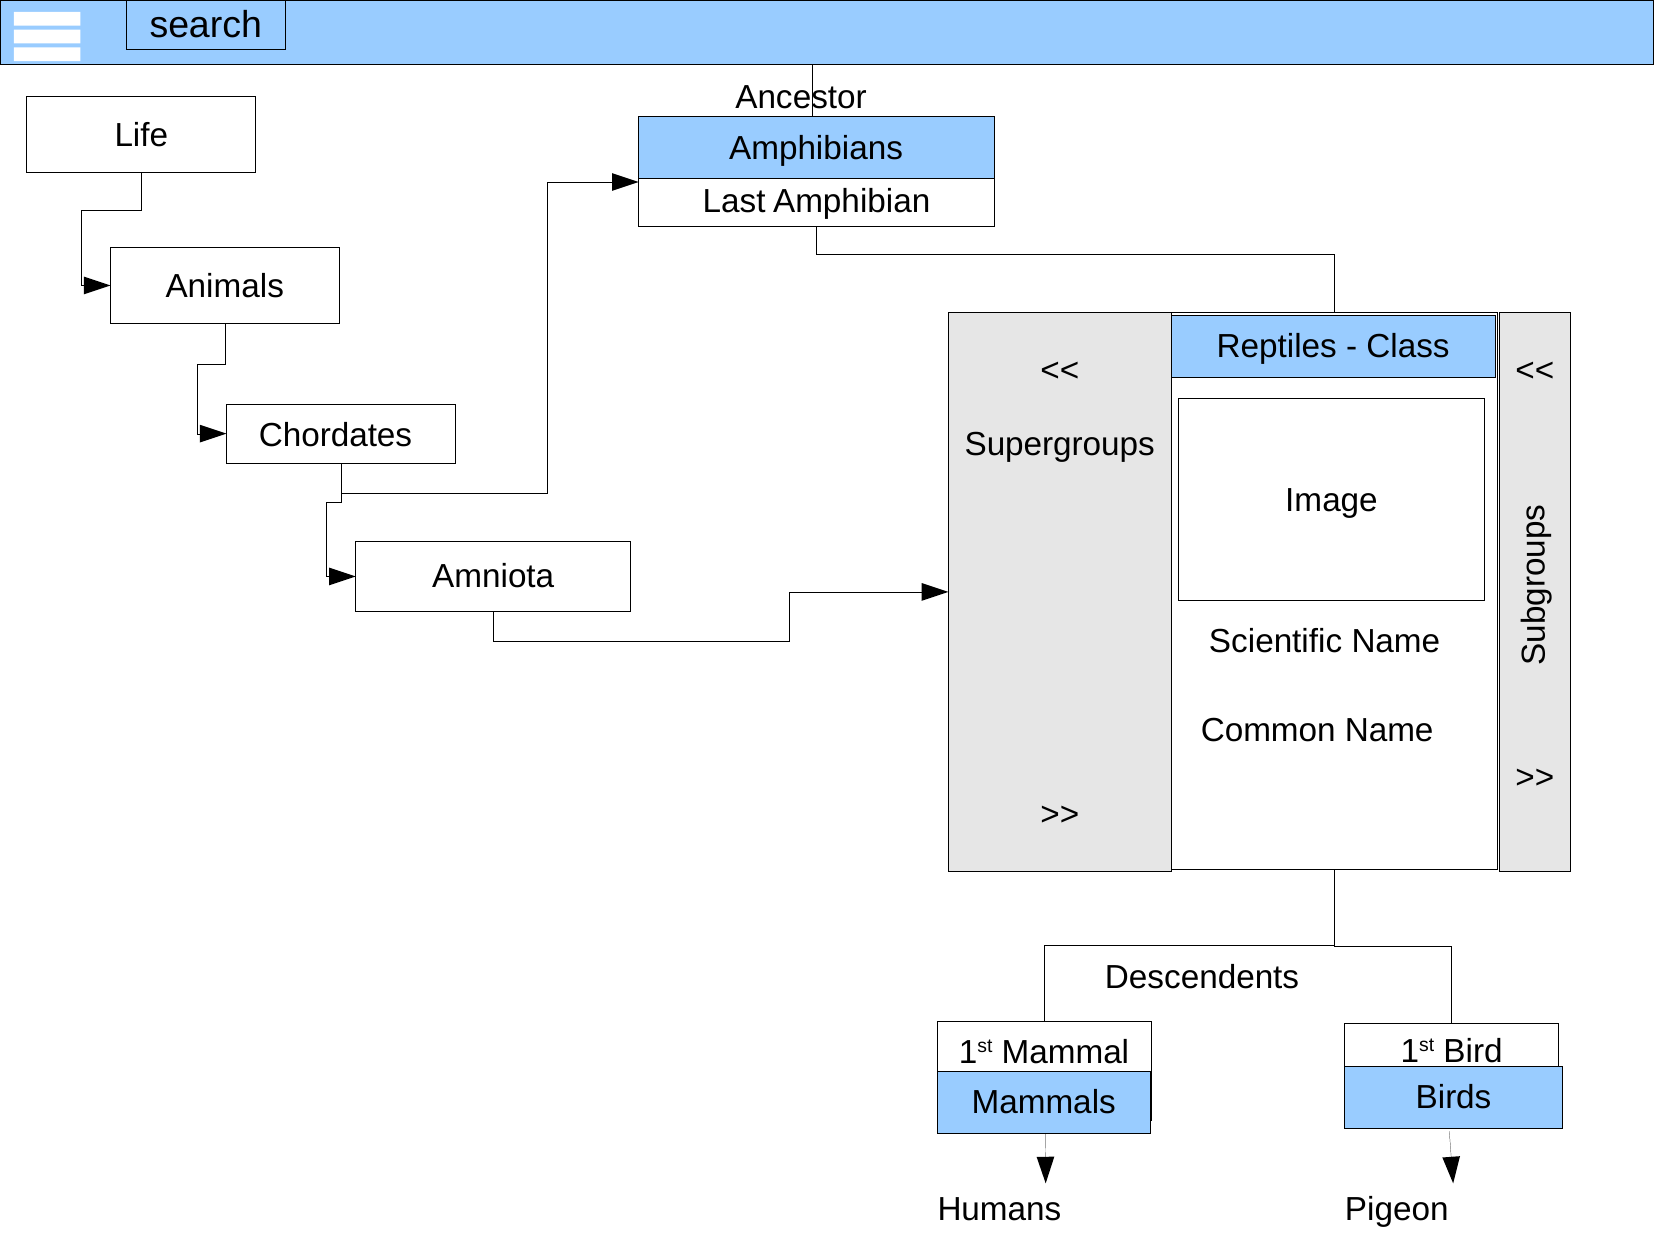

search
Ancestor
Life
Amphibians
Last Amphibian
Animals
<<
>>
<<
Supergroups
>>
Reptiles - Class
Image
Chordates
Amniota
Subgroups
Scientific Name
Common Name
Descendents
1st Mammal
1st Bird
Birds
Mammals
Humans
Pigeon